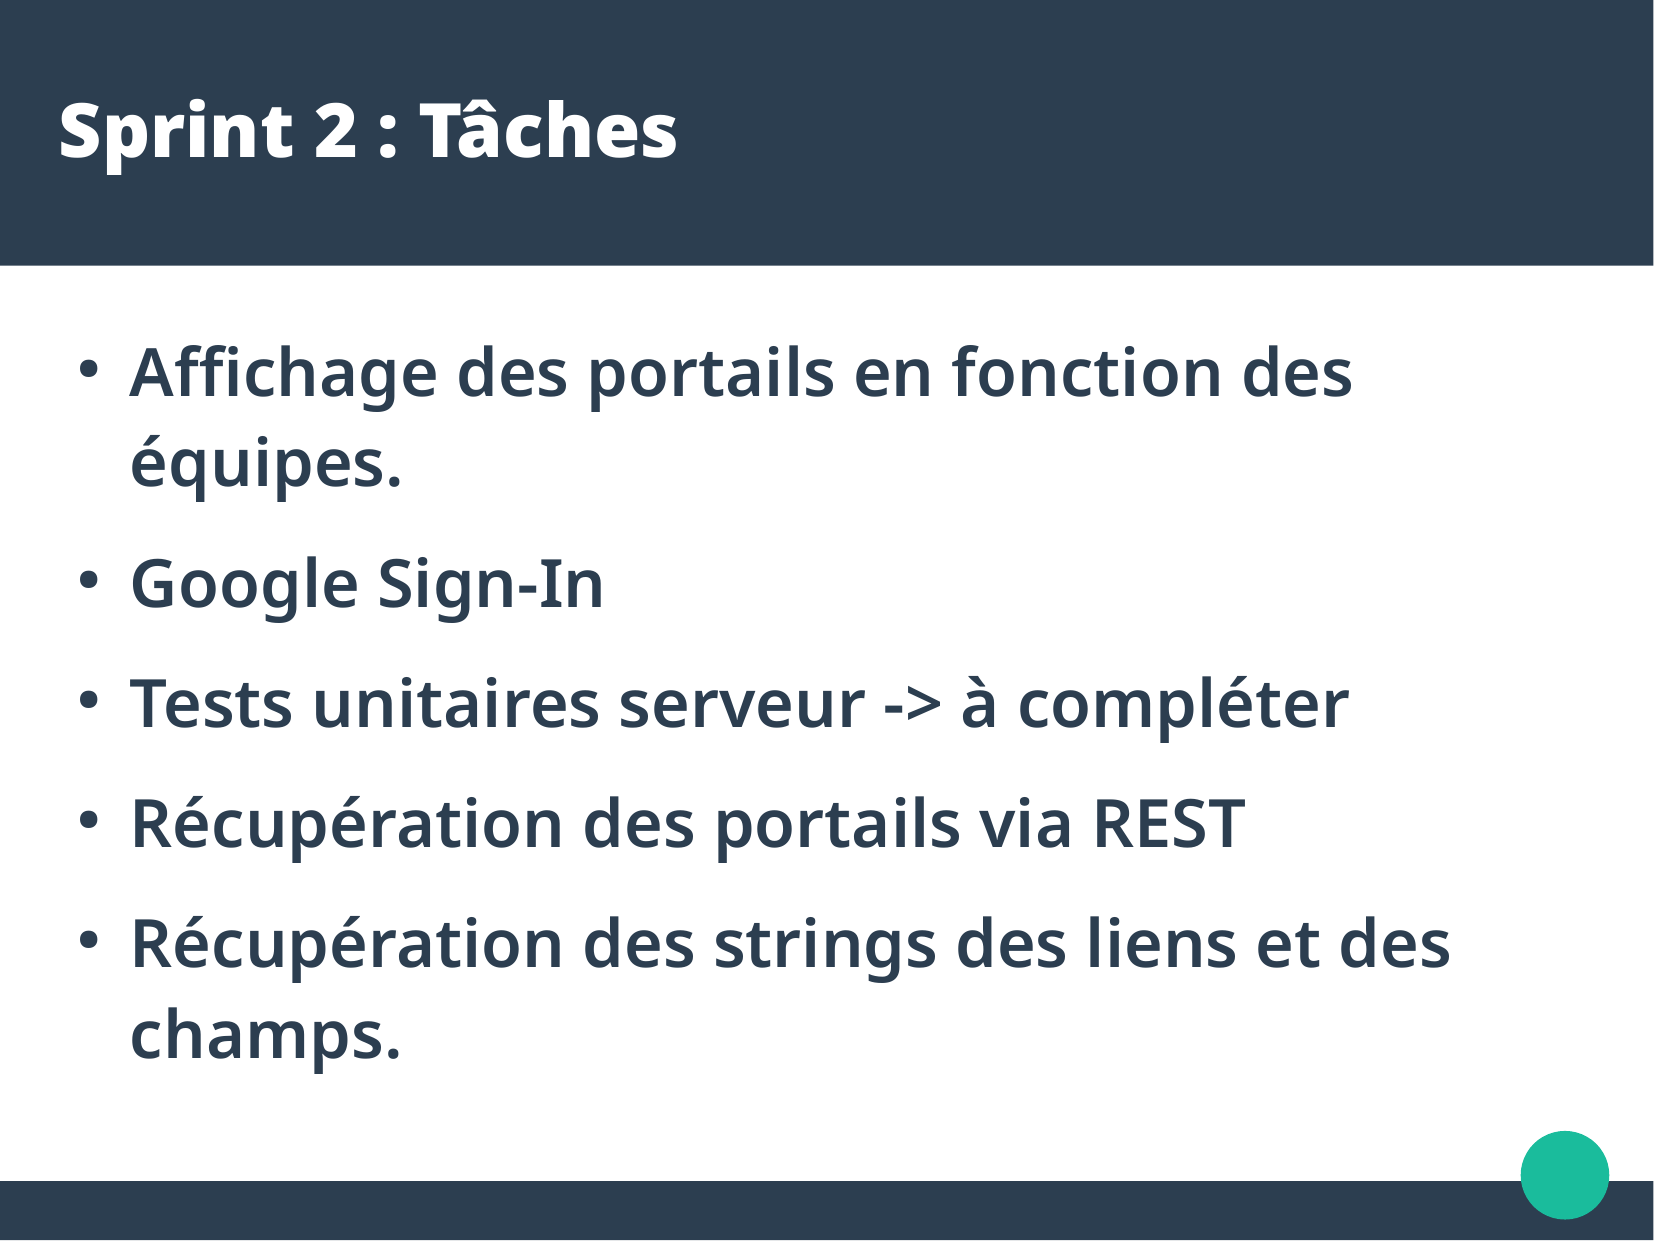

# Sprint 2 : Tâches
Affichage des portails en fonction des équipes.
Google Sign-In
Tests unitaires serveur -> à compléter
Récupération des portails via REST
Récupération des strings des liens et des champs.